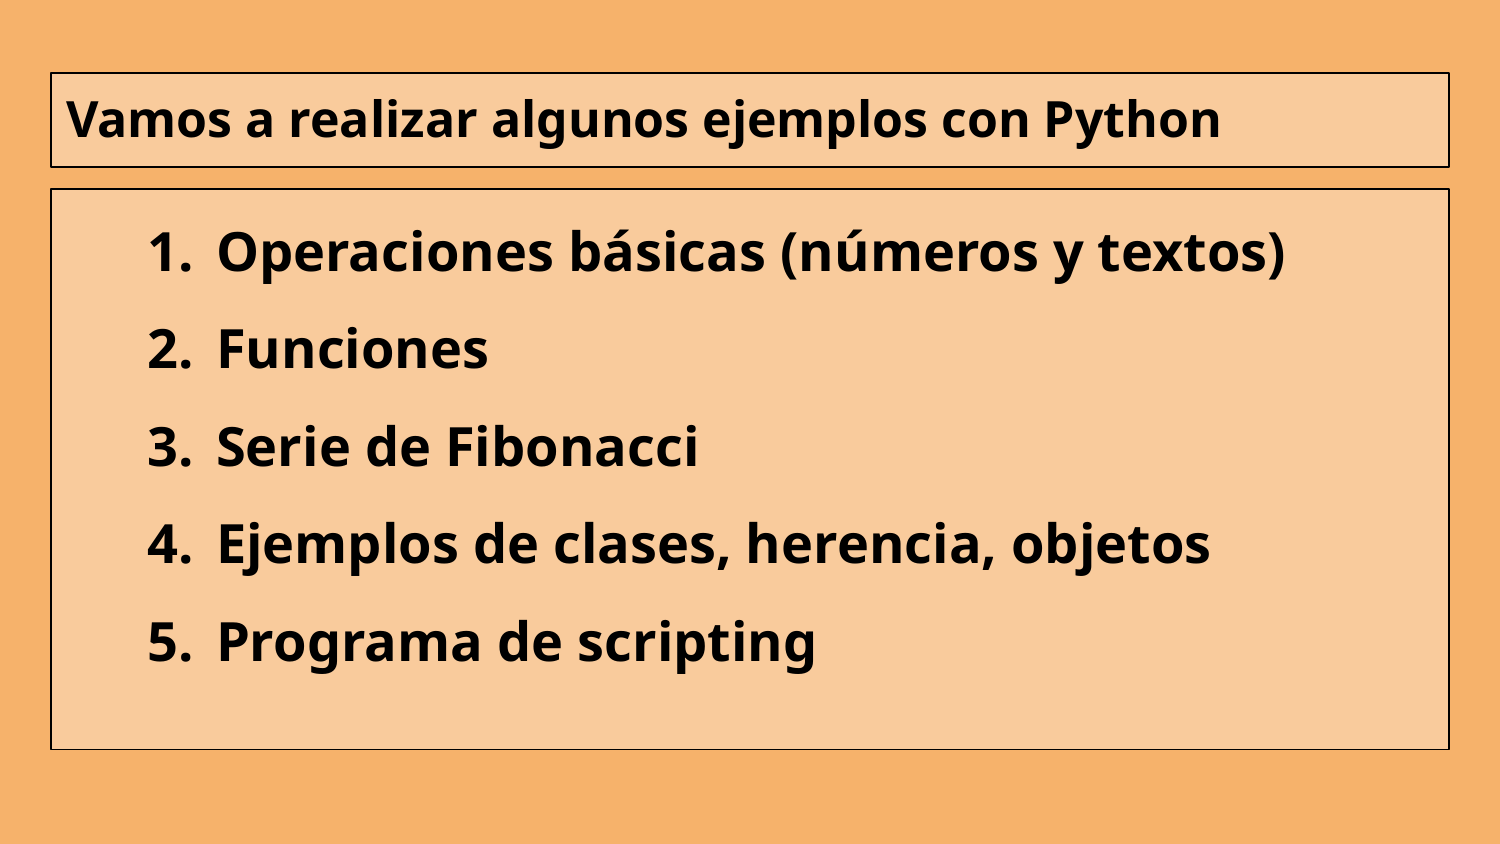

# Vamos a realizar algunos ejemplos con Python
Operaciones básicas (números y textos)
Funciones
Serie de Fibonacci
Ejemplos de clases, herencia, objetos
Programa de scripting